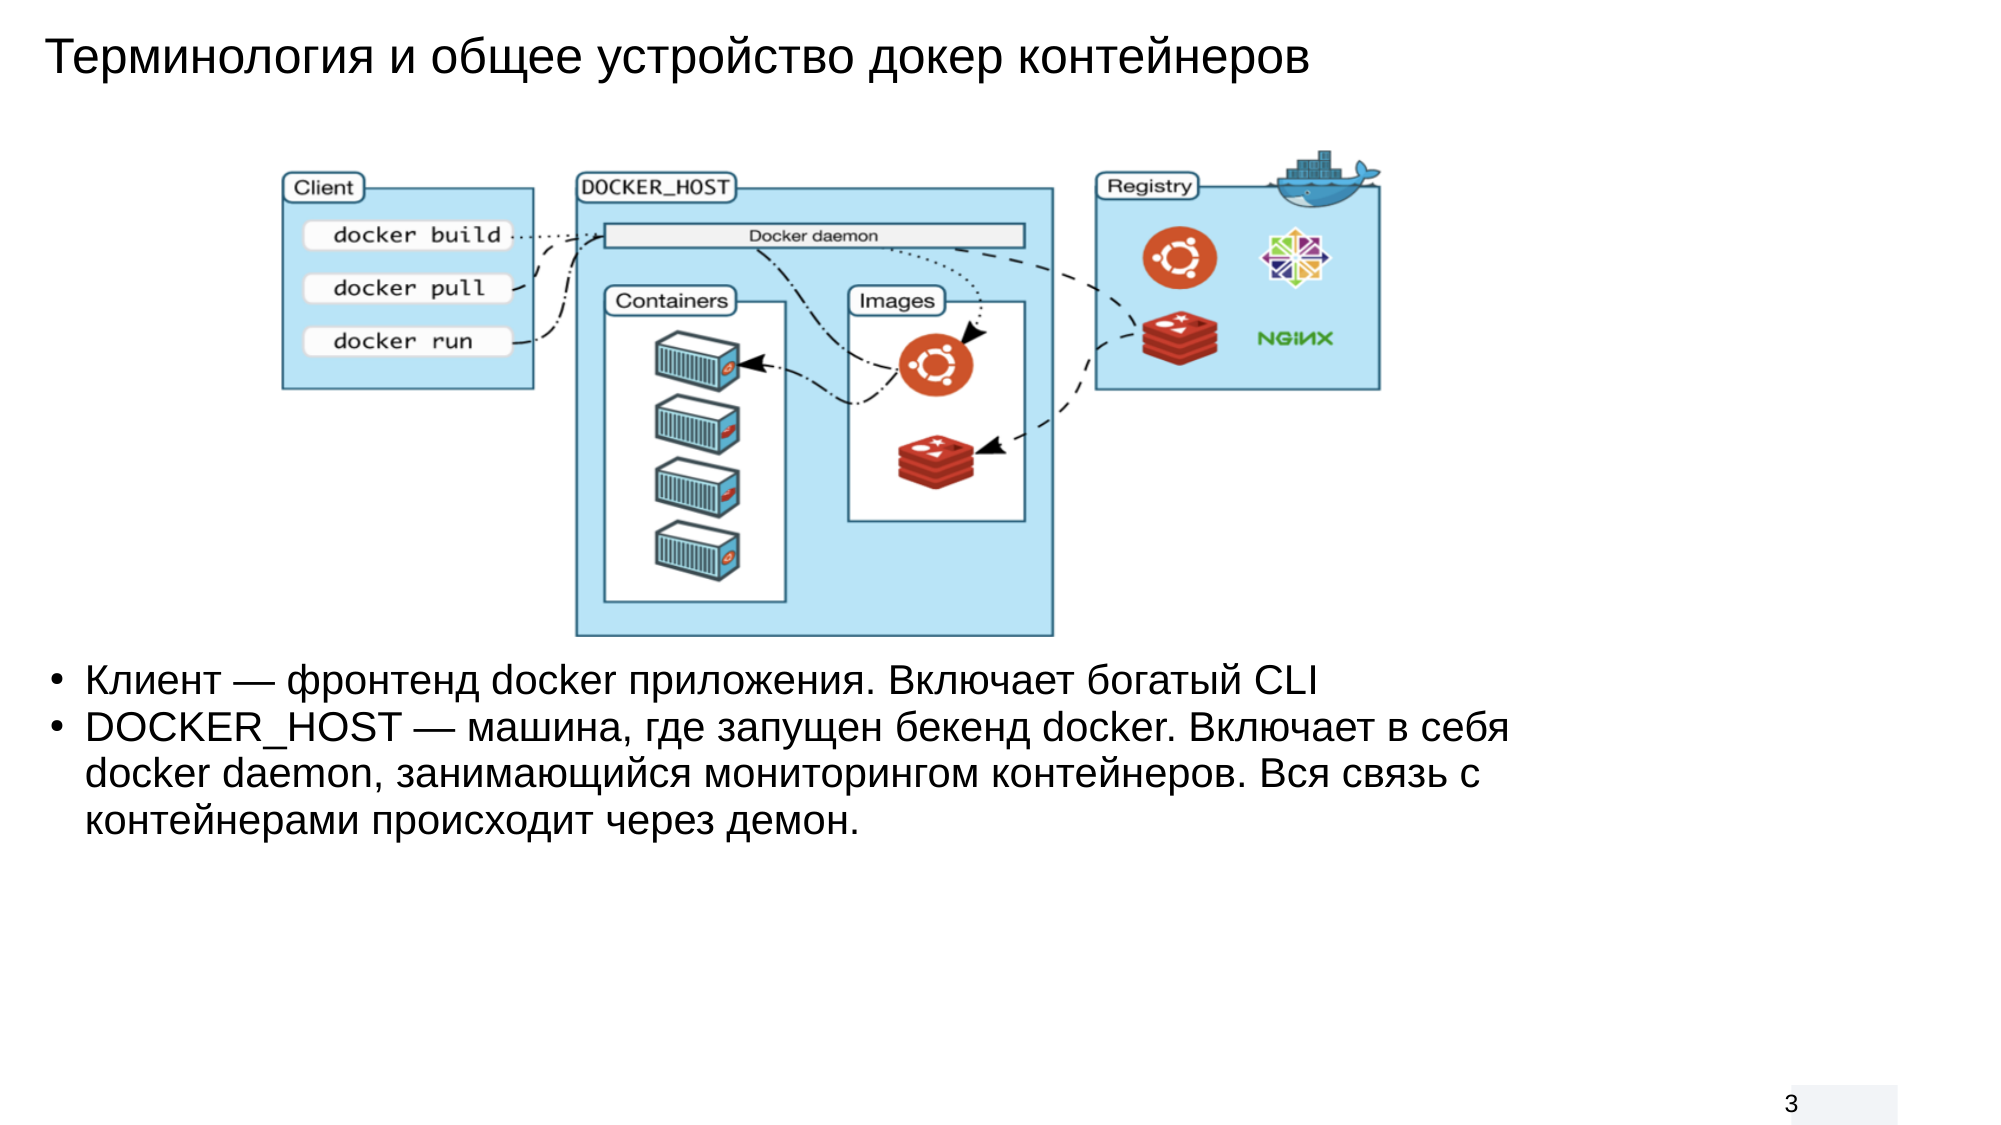

Терминология и общее устройство докер контейнеров
Клиент — фронтенд docker приложения. Включает богатый CLI
DOCKER_HOST — машина, где запущен бекенд docker. Включает в себя docker daemon, занимающийся мониторингом контейнеров. Вся связь с контейнерами происходит через демон.